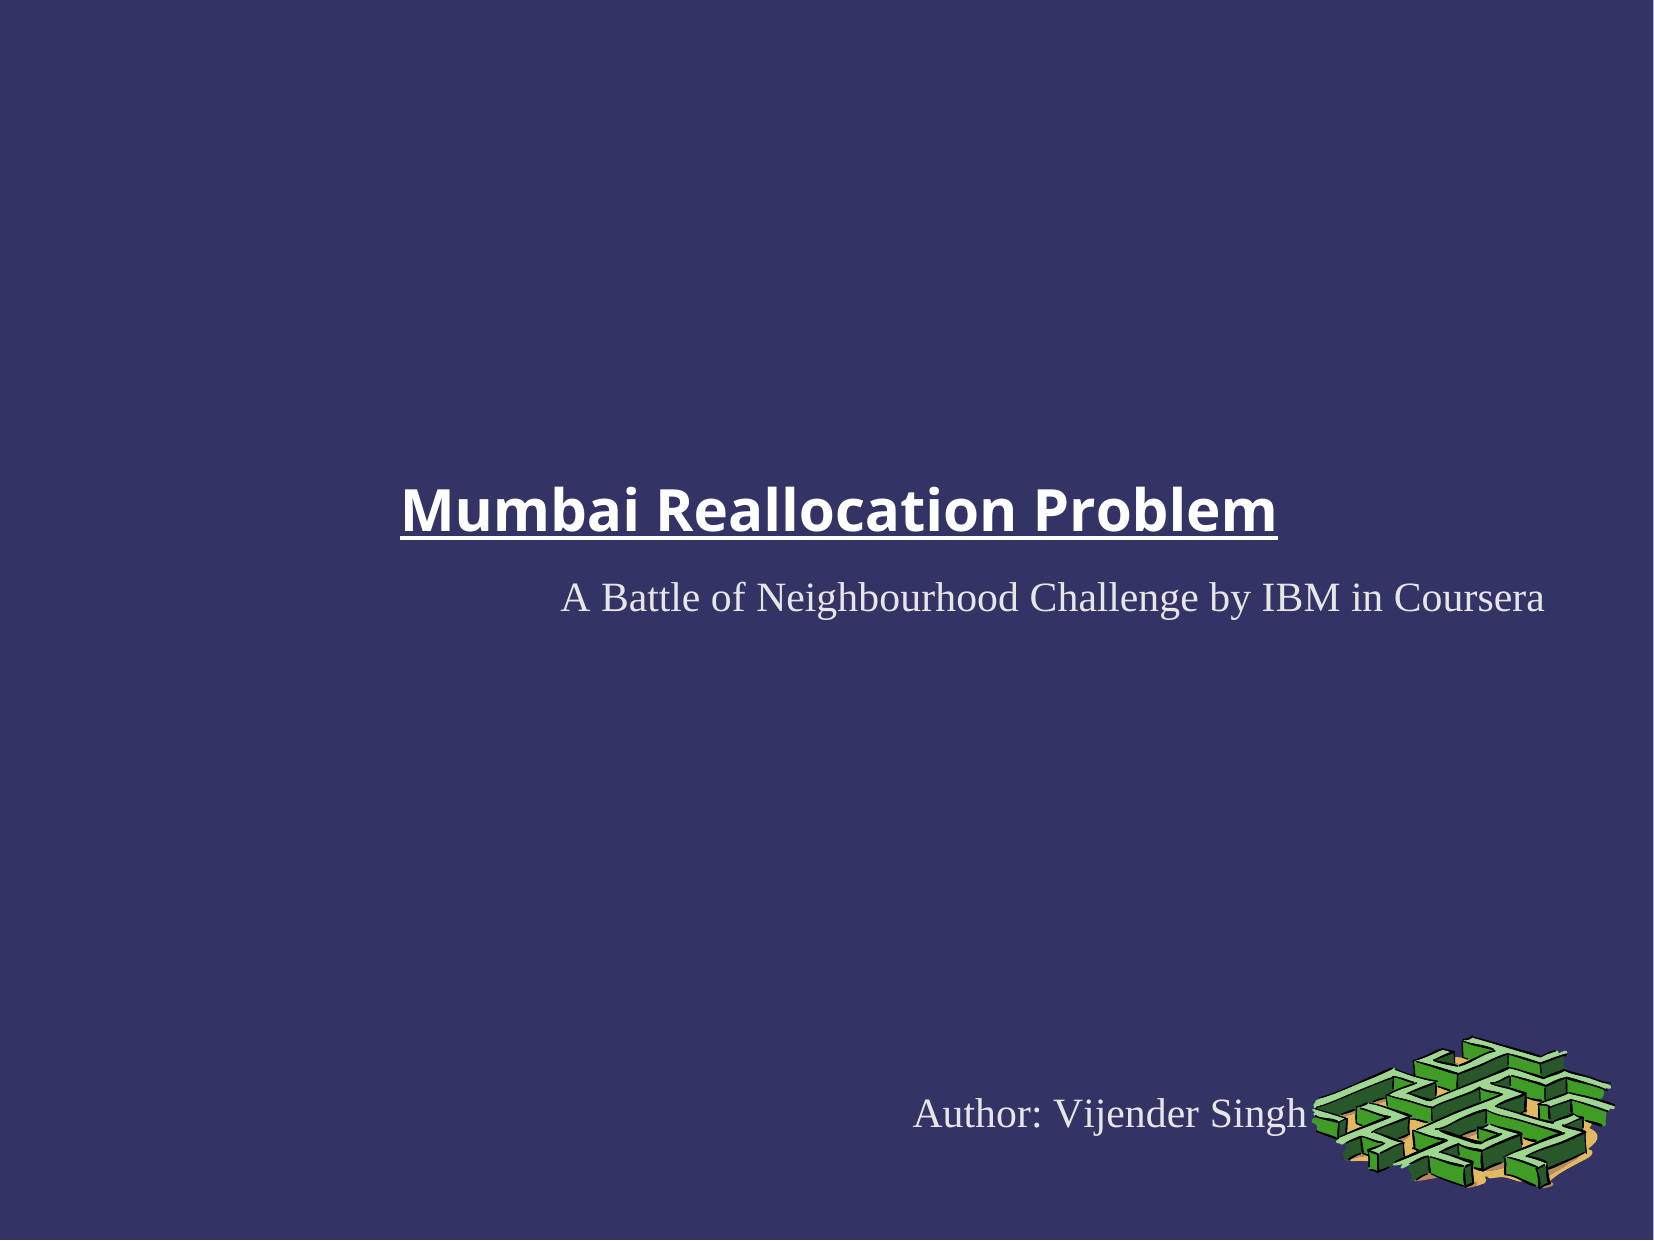

# Mumbai Reallocation Problem
A Battle of Neighbourhood Challenge by IBM in Coursera
Author: Vijender Singh